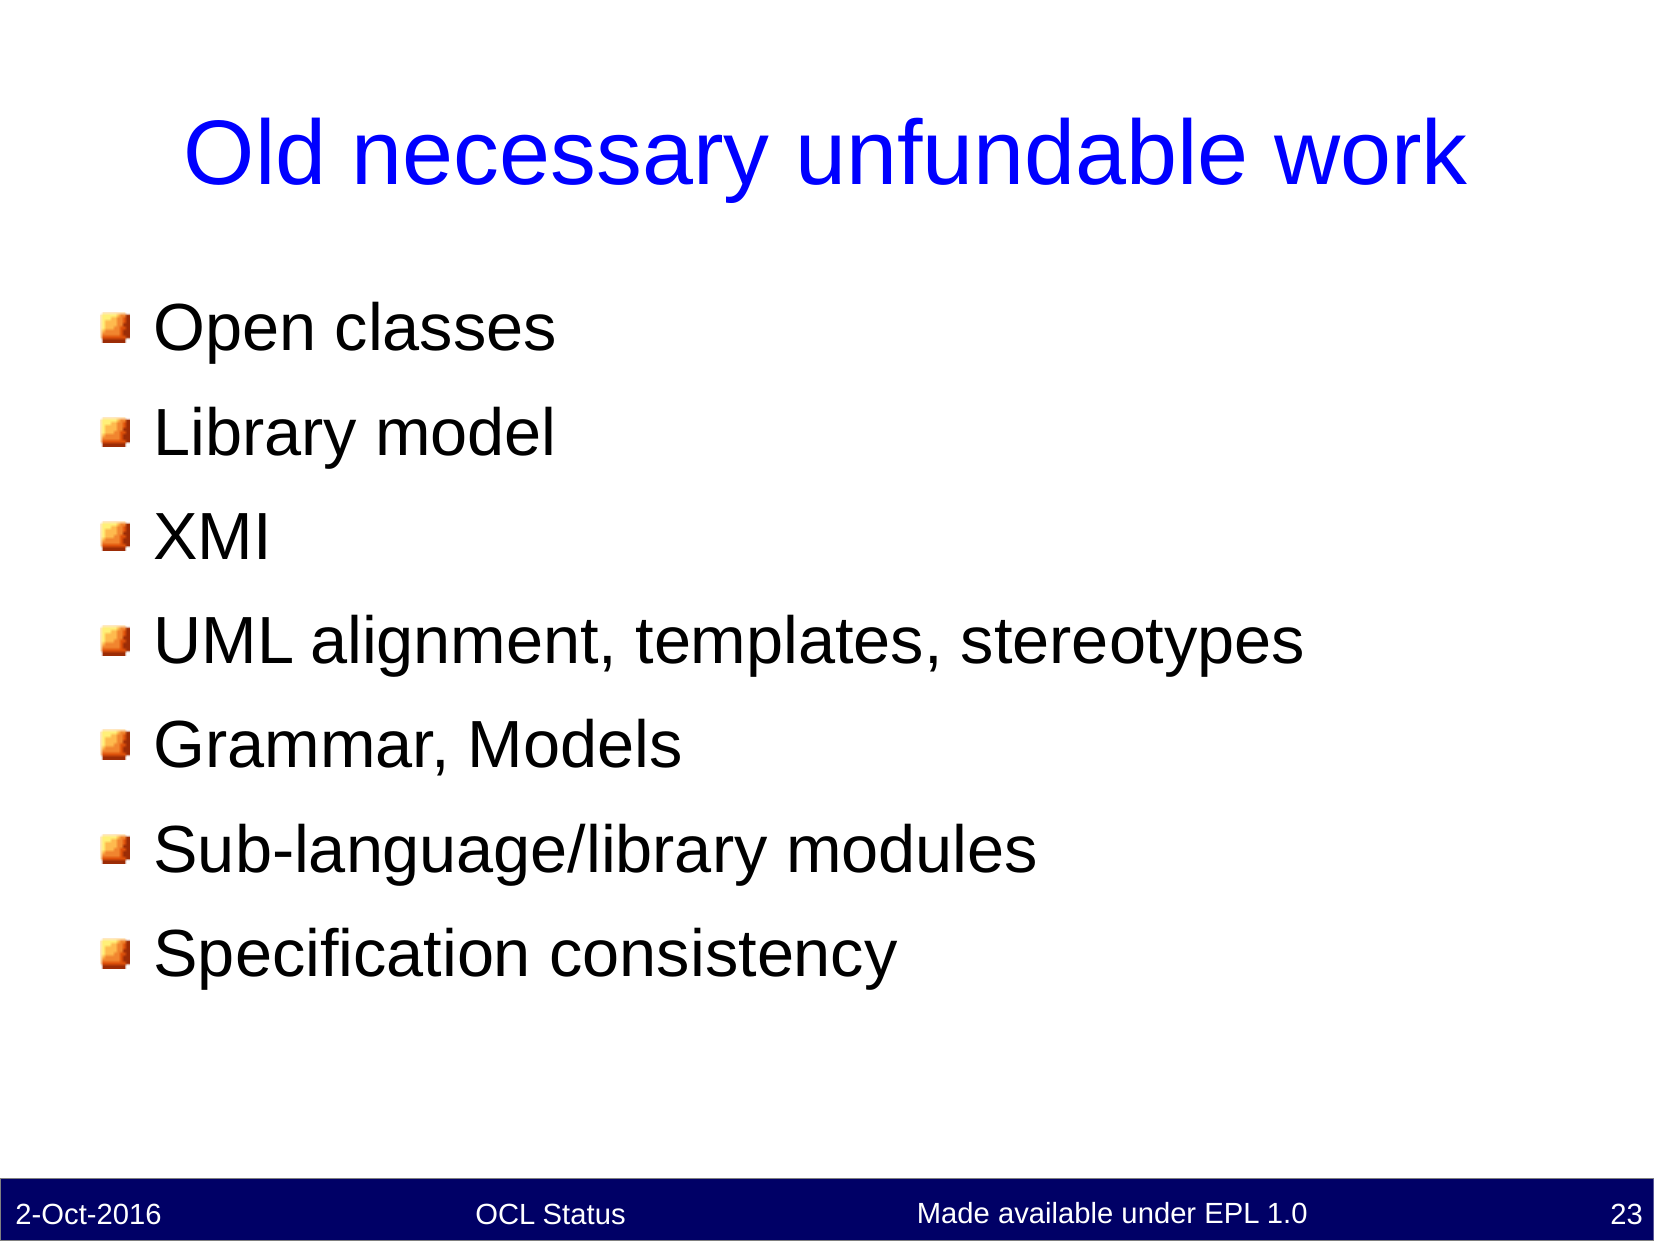

# Old necessary unfundable work
Open classes
Library model
XMI
UML alignment, templates, stereotypes
Grammar, Models
Sub-language/library modules
Specification consistency
2-Oct-2016
OCL Status
23